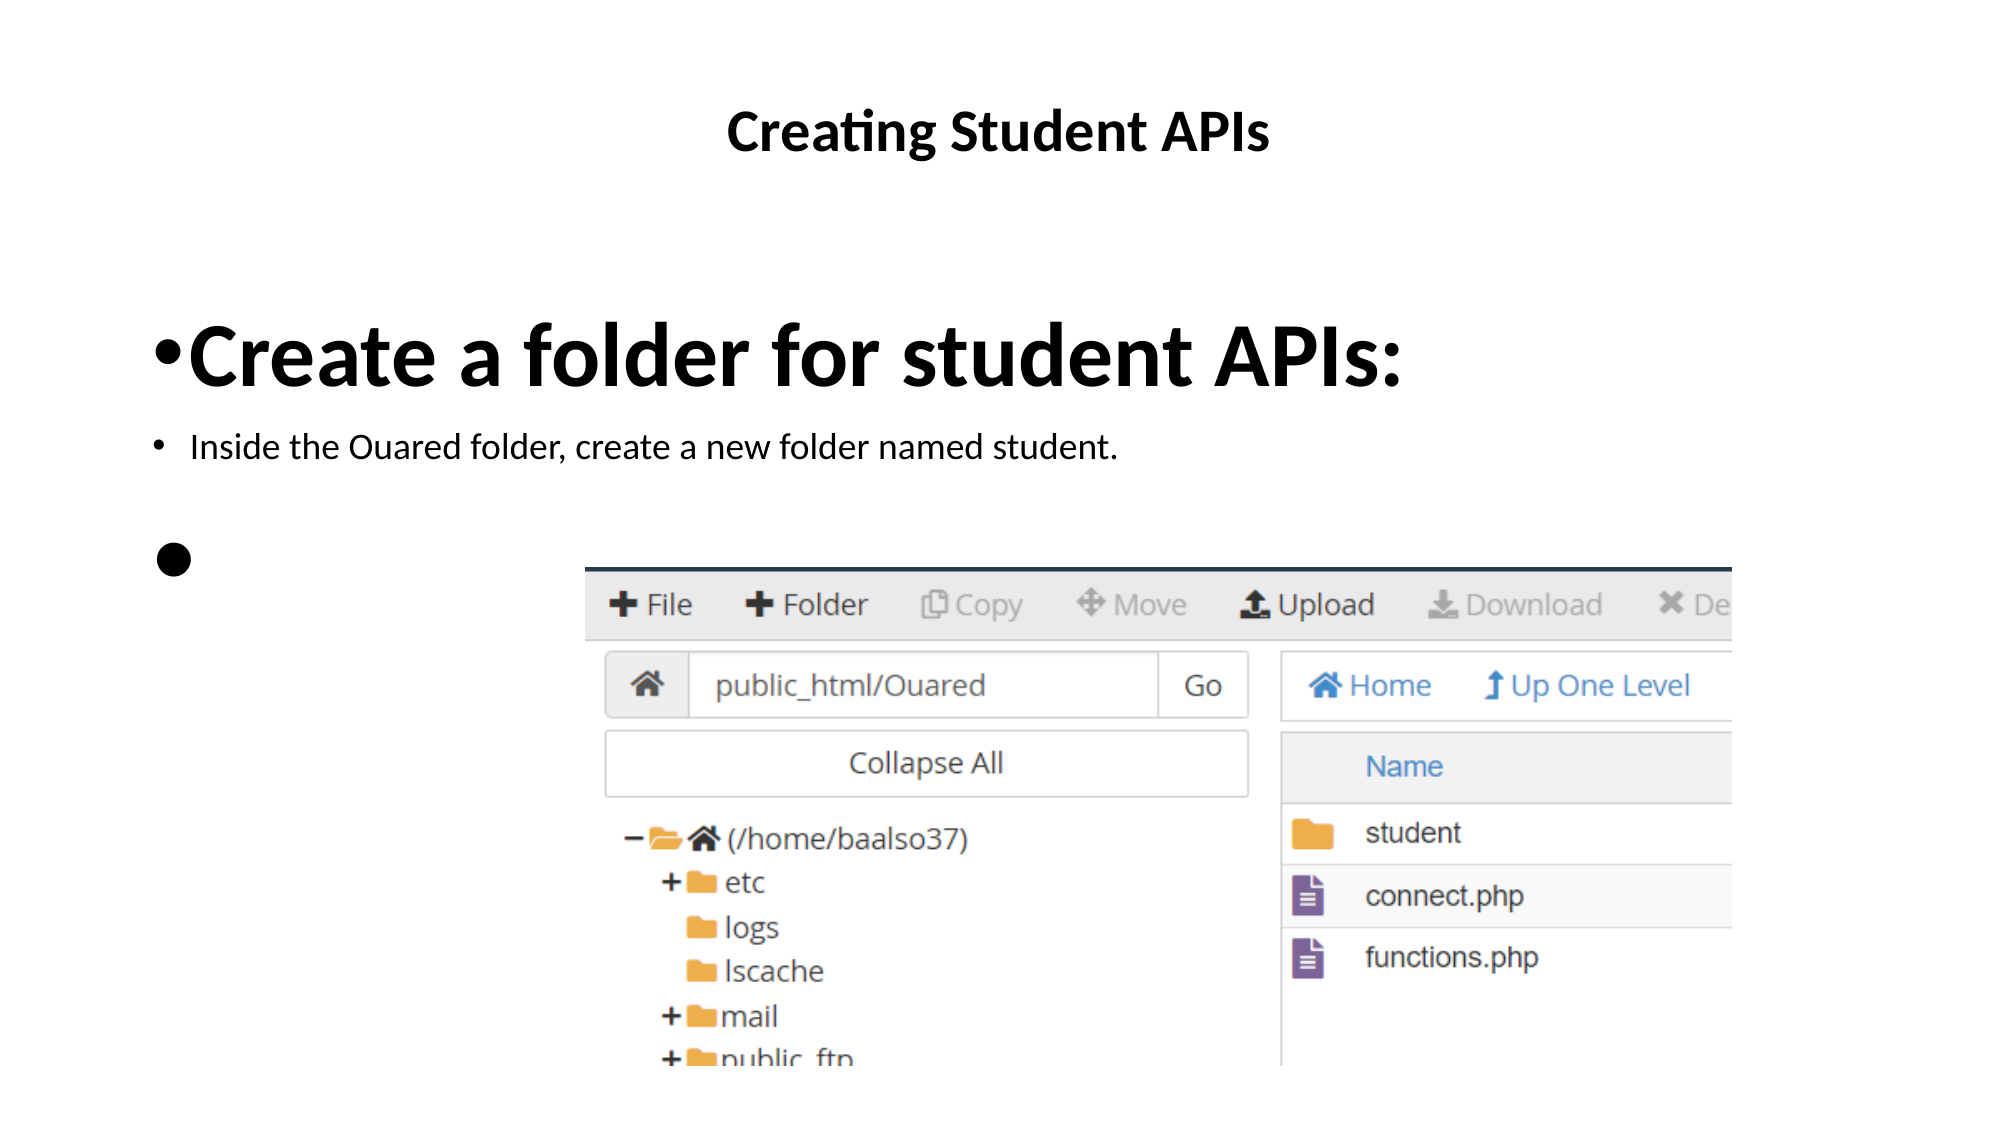

# Creating Student APIs
Create a folder for student APIs:
Inside the Ouared folder, create a new folder named student.